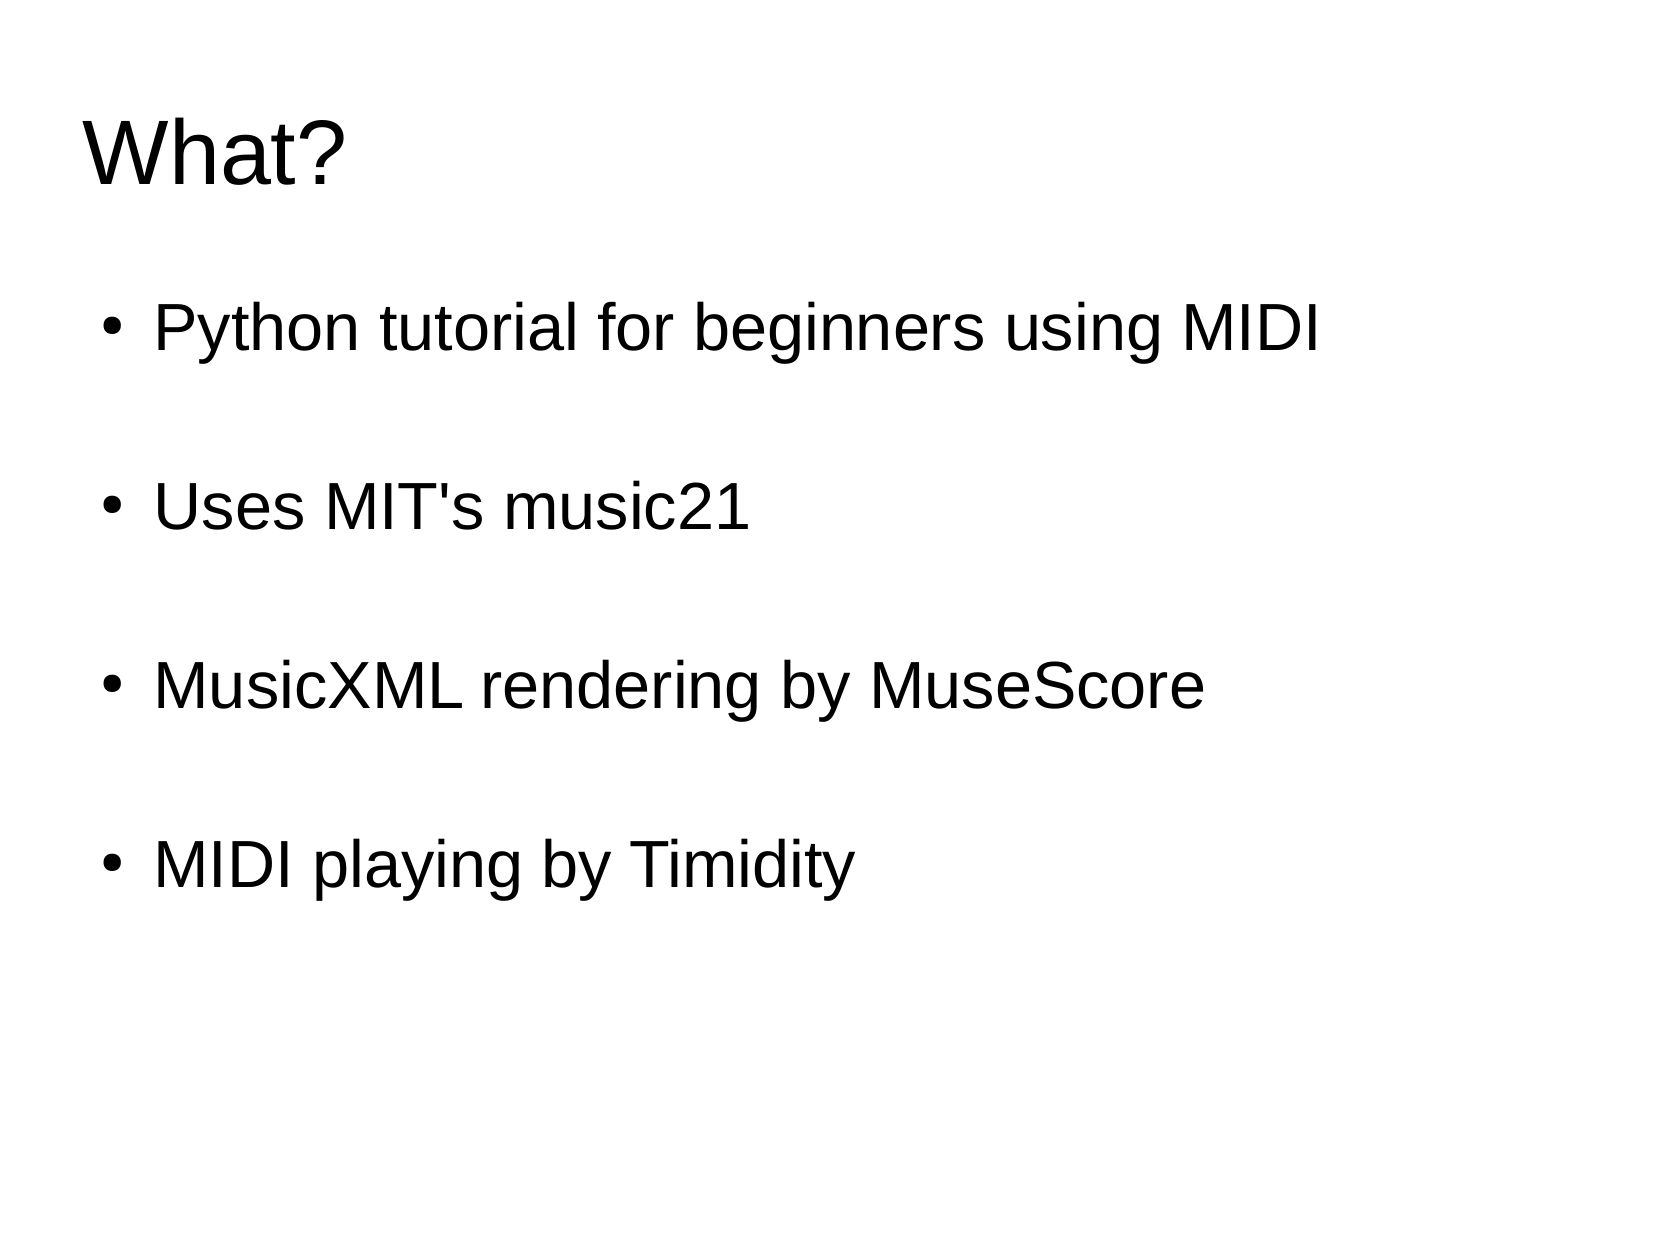

# What?
Python tutorial for beginners using MIDI
Uses MIT's music21
MusicXML rendering by MuseScore
MIDI playing by Timidity